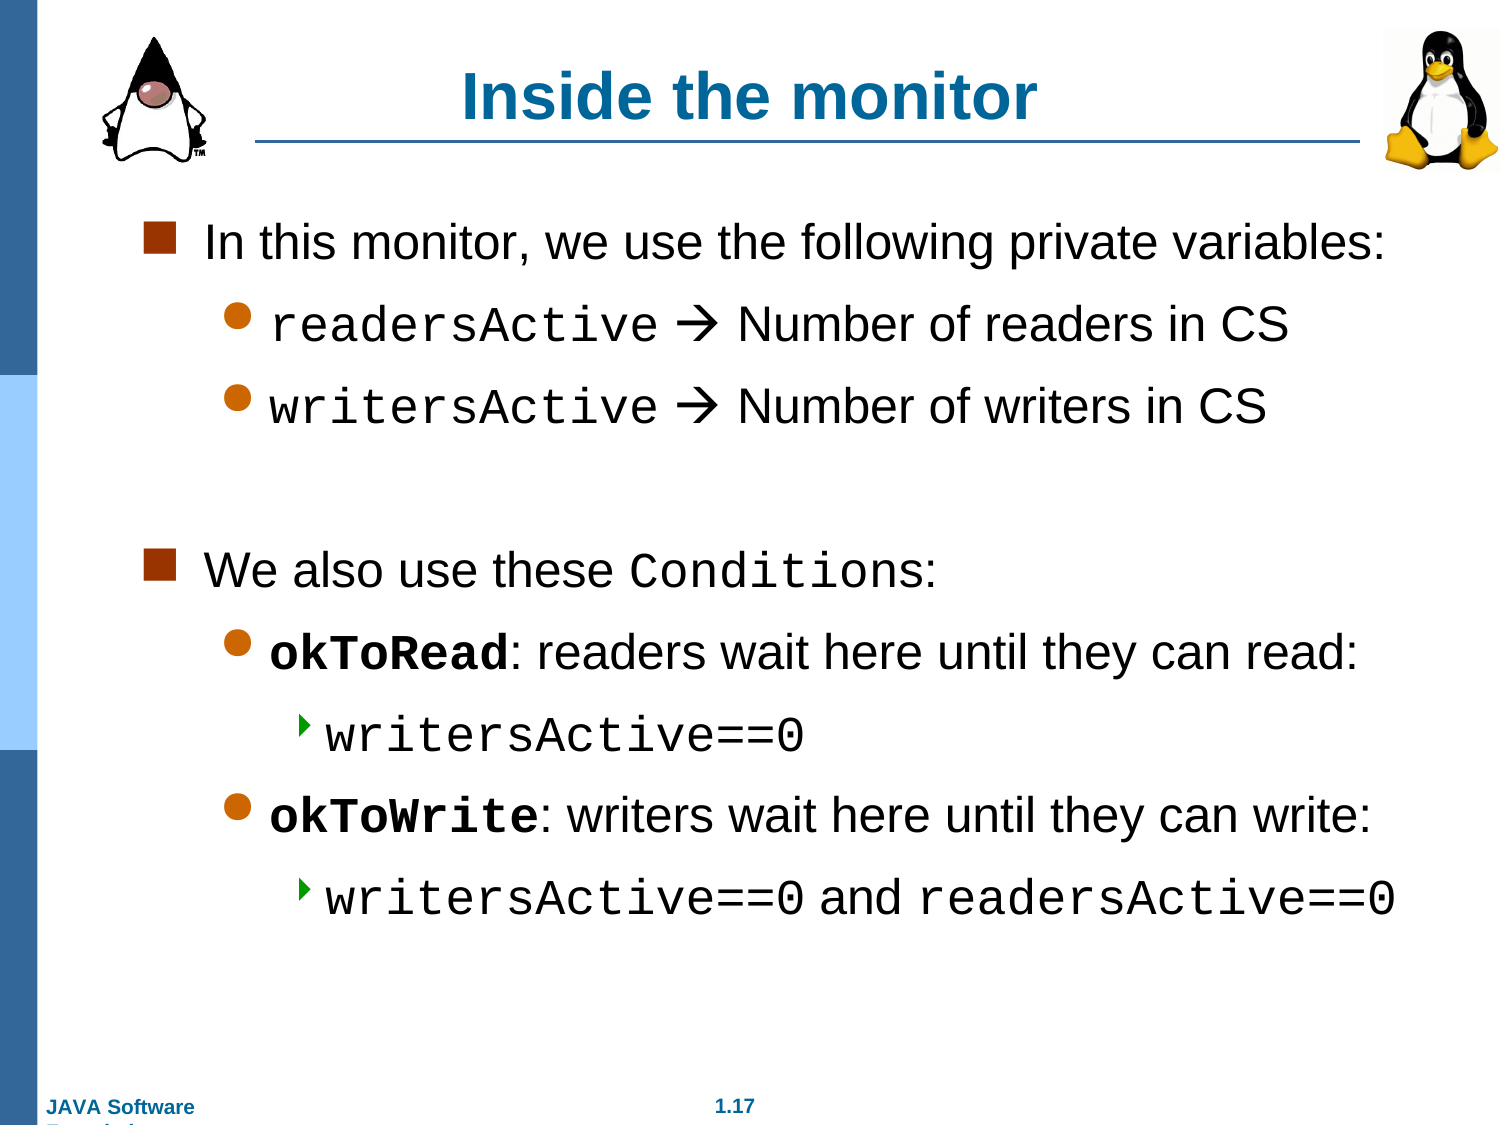

# Inside the monitor
In this monitor, we use the following private variables:
readersActive  Number of readers in CS
writersActive  Number of writers in CS
We also use these Conditions:
okToRead: readers wait here until they can read:
writersActive==0
okToWrite: writers wait here until they can write:
writersActive==0 and readersActive==0